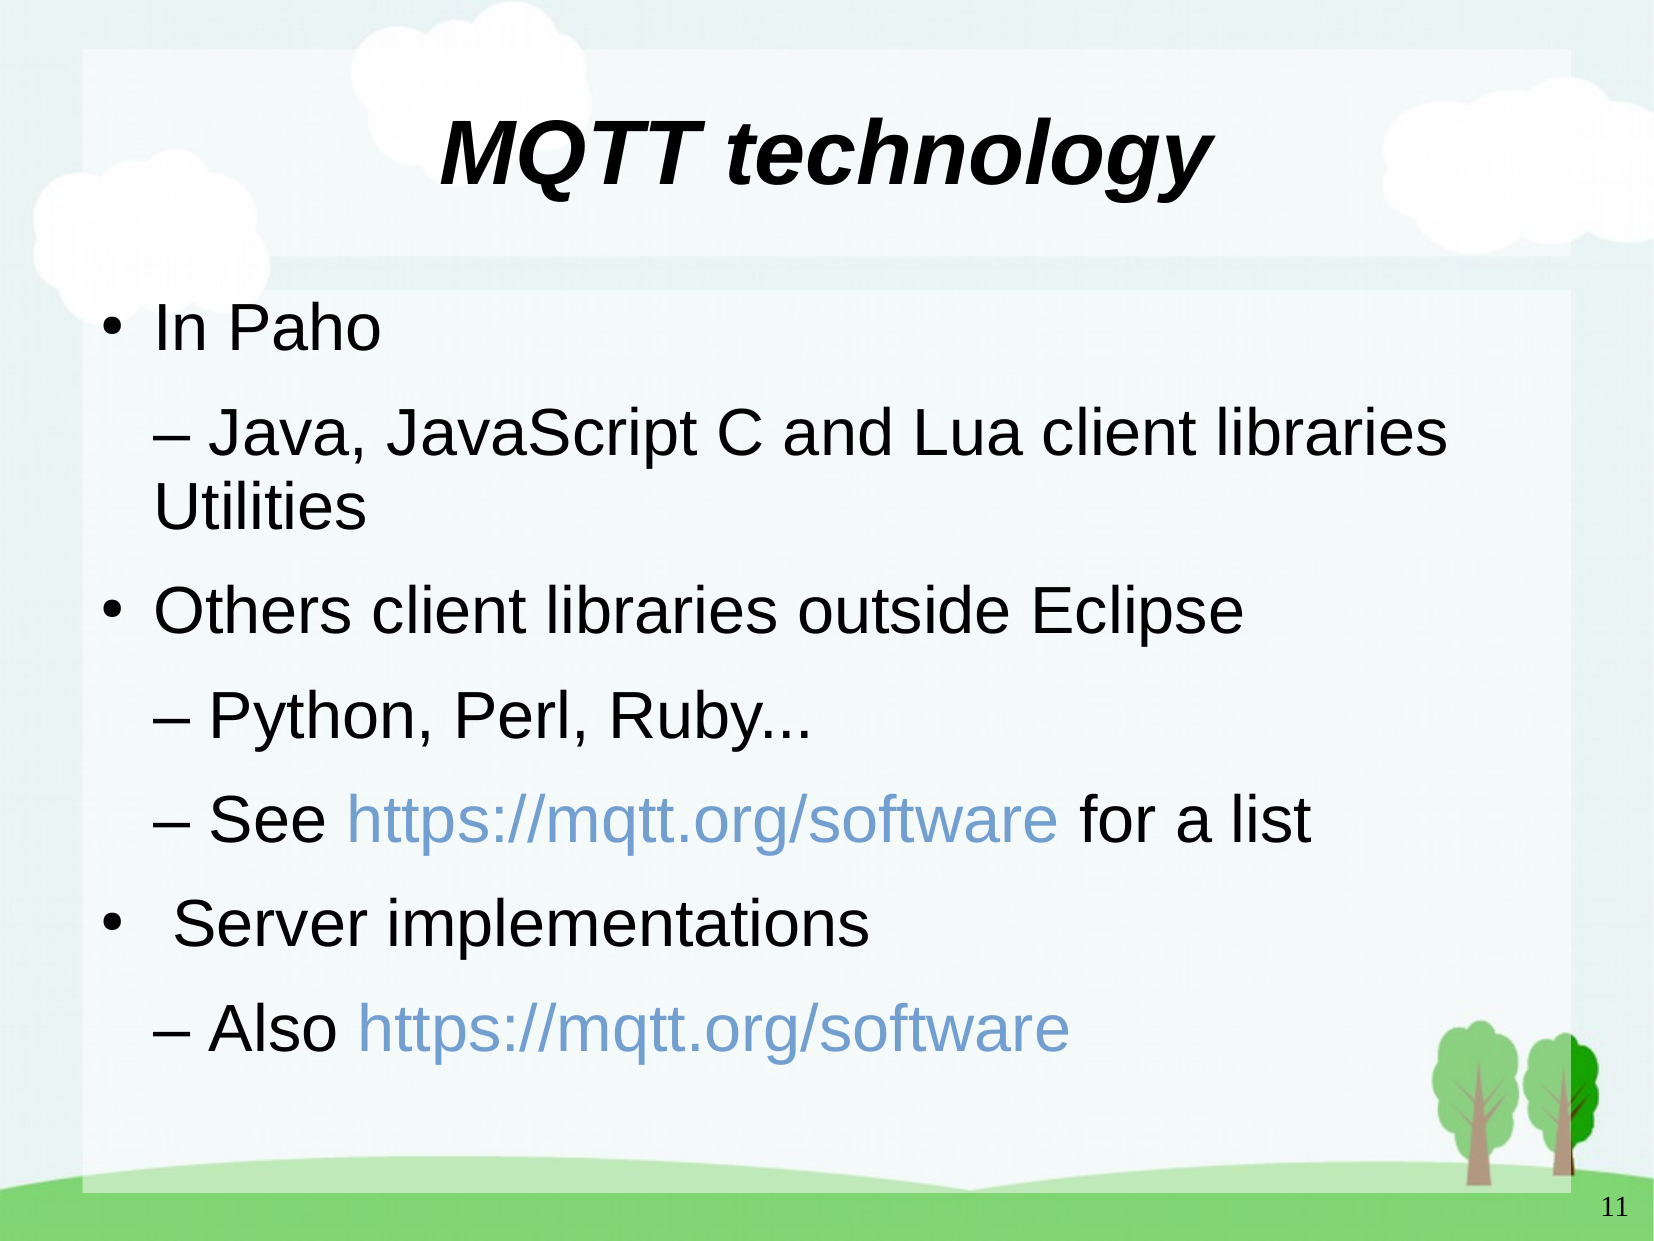

# MQTT technology
In Paho
– Java, JavaScript C and Lua client libraries Utilities
Others client libraries outside Eclipse
– Python, Perl, Ruby...
– See https://mqtt.org/software for a list
 Server implementations
– Also https://mqtt.org/software
11